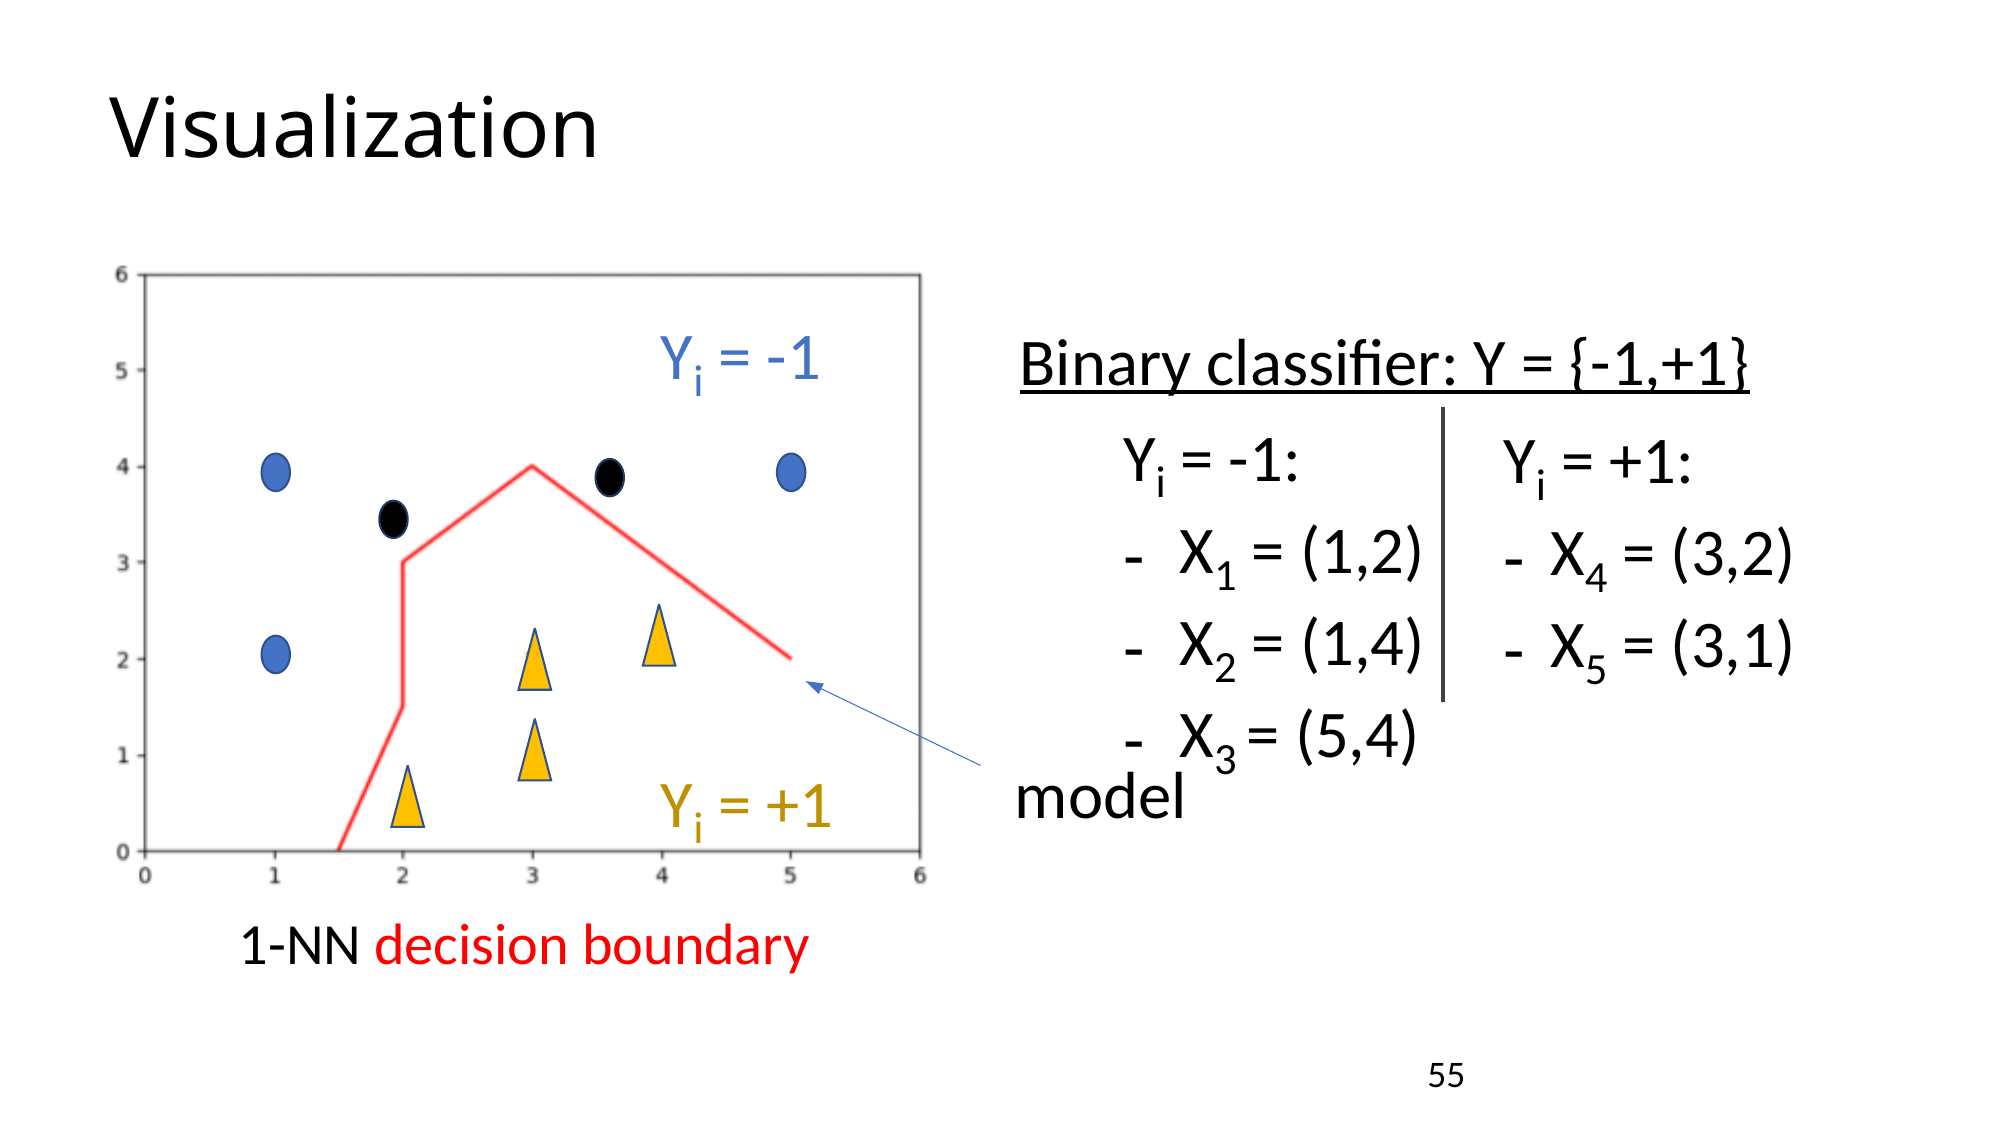

Visualization
Yi = -1
Binary classifier: Y = {-1,+1}
Yi = -1:
X1 = (1,2)
X2 = (1,4)
X3 = (5,4)
Yi = +1:
X4 = (3,2)
X5 = (3,1)
model
Yi = +1
1-NN decision boundary